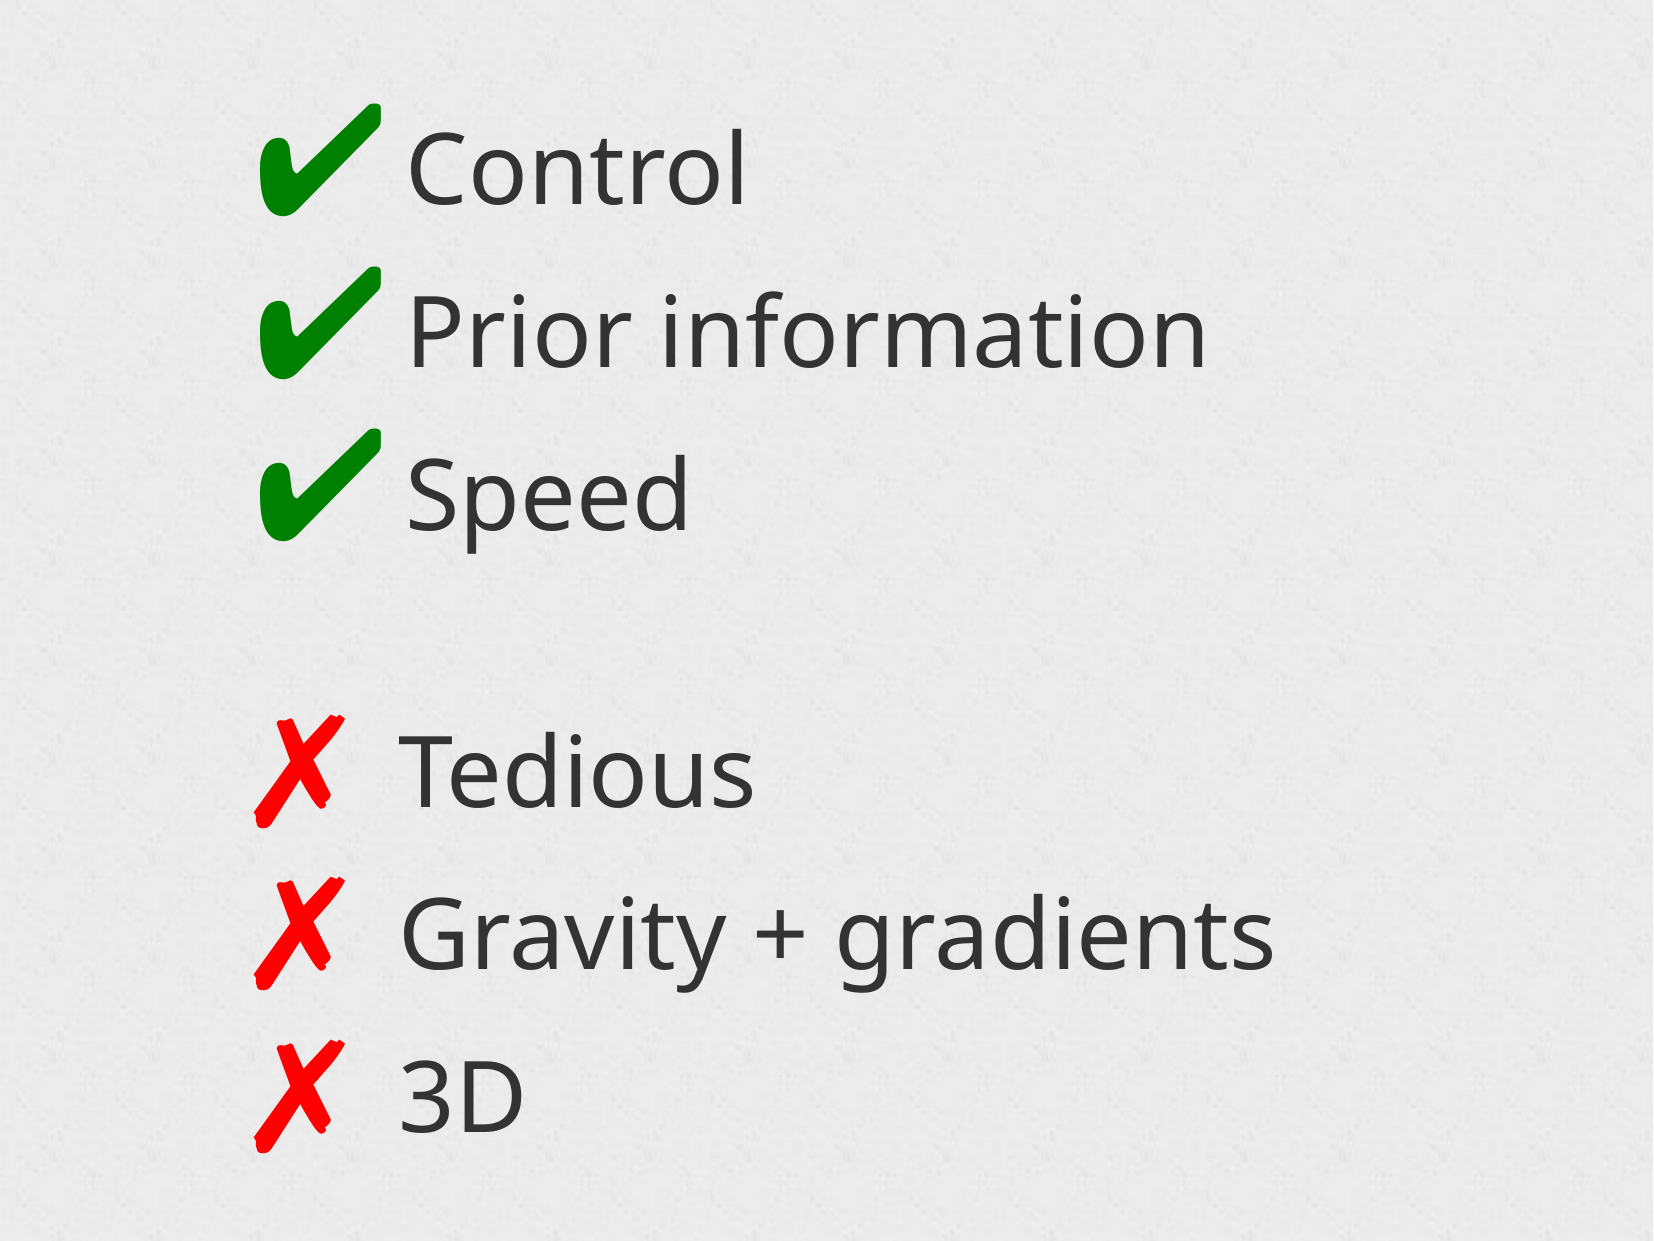

# Control
 Prior information
 Speed
 Tedious
 Gravity + gradients
 3D